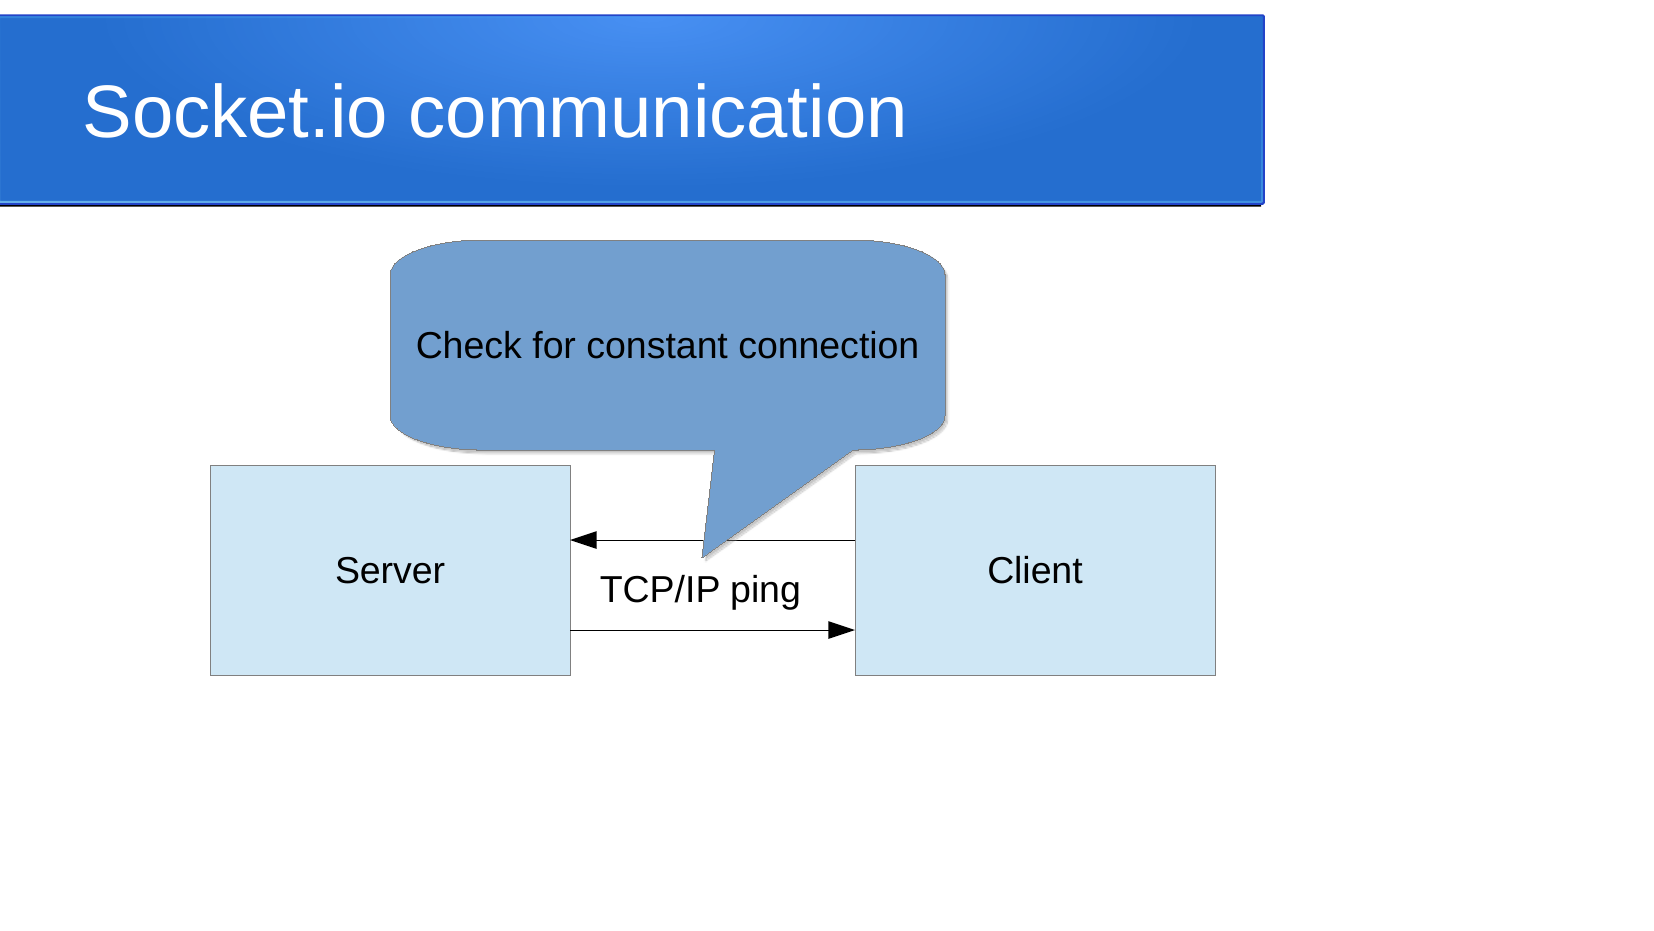

# Socket.io communication
Check for constant connection
Server
Client
TCP/IP ping